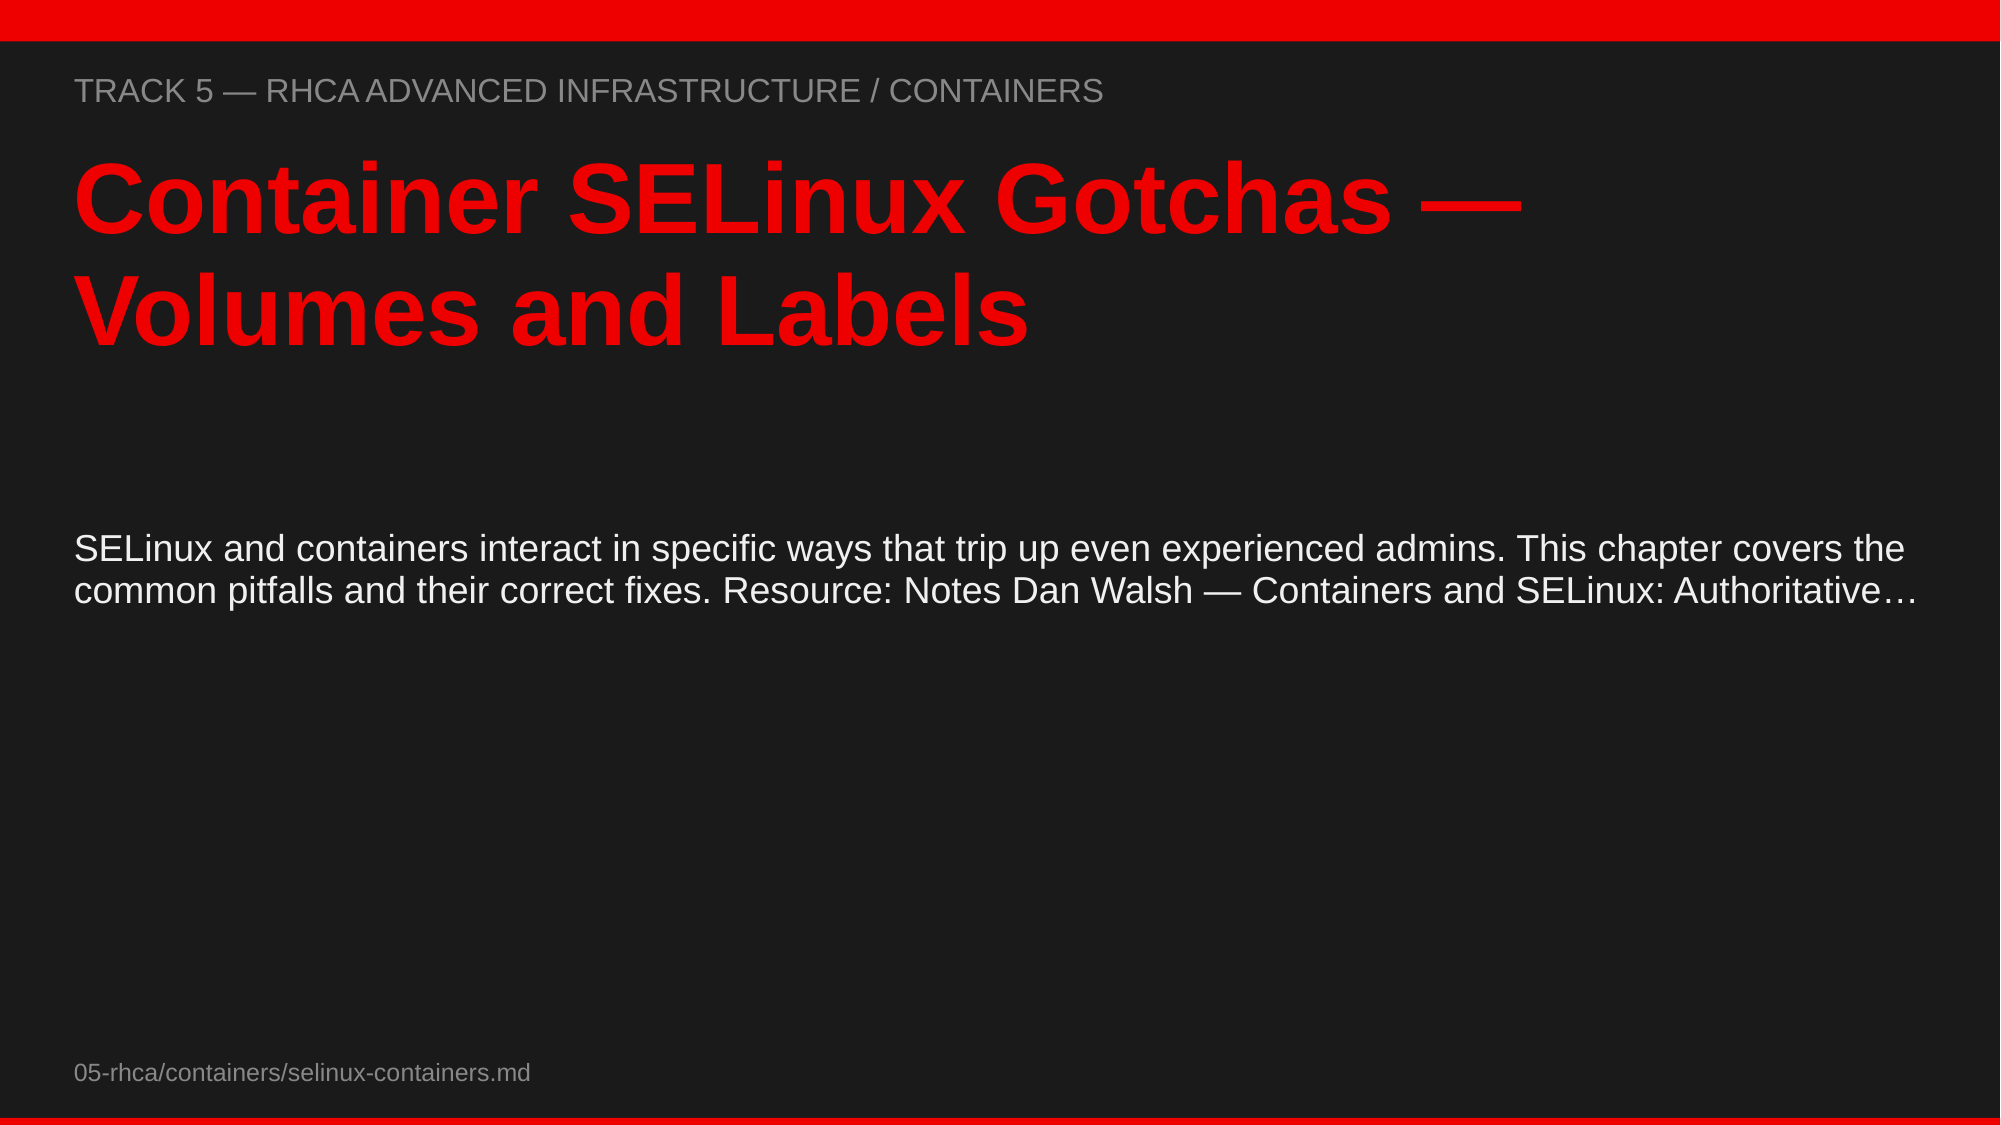

TRACK 5 — RHCA ADVANCED INFRASTRUCTURE / CONTAINERS
Container SELinux Gotchas — Volumes and Labels
SELinux and containers interact in specific ways that trip up even experienced admins. This chapter covers the common pitfalls and their correct fixes. Resource: Notes Dan Walsh — Containers and SELinux: Authoritative…
05-rhca/containers/selinux-containers.md